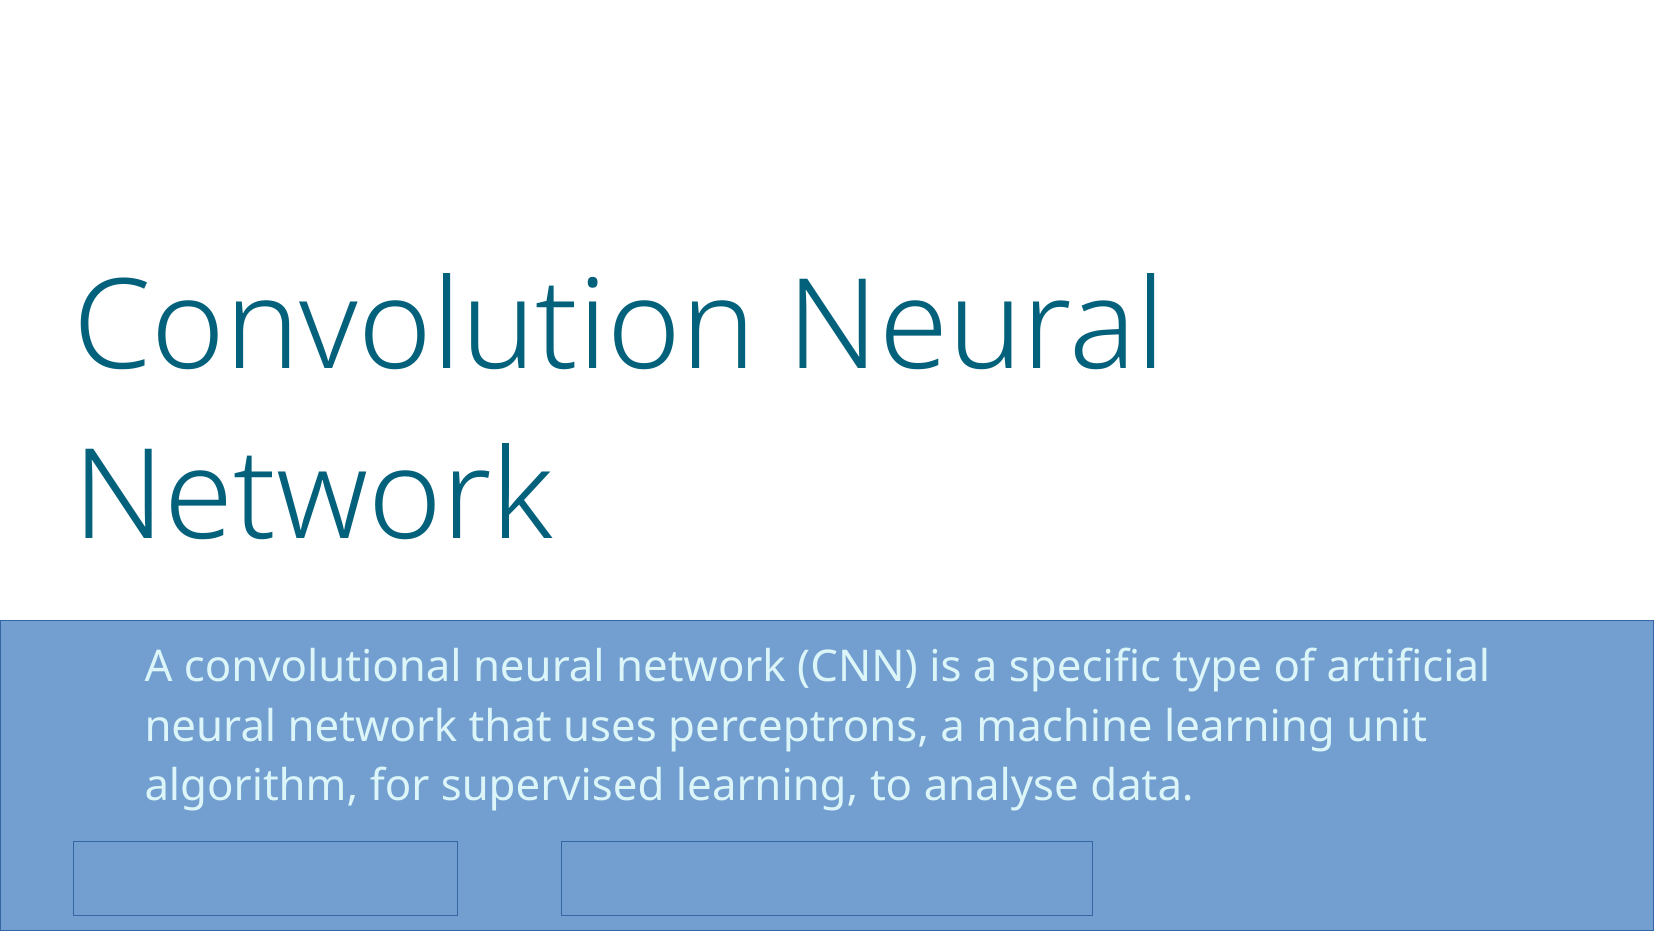

# Convolution Neural Network
A convolutional neural network (CNN) is a specific type of artificial neural network that uses perceptrons, a machine learning unit algorithm, for supervised learning, to analyse data.